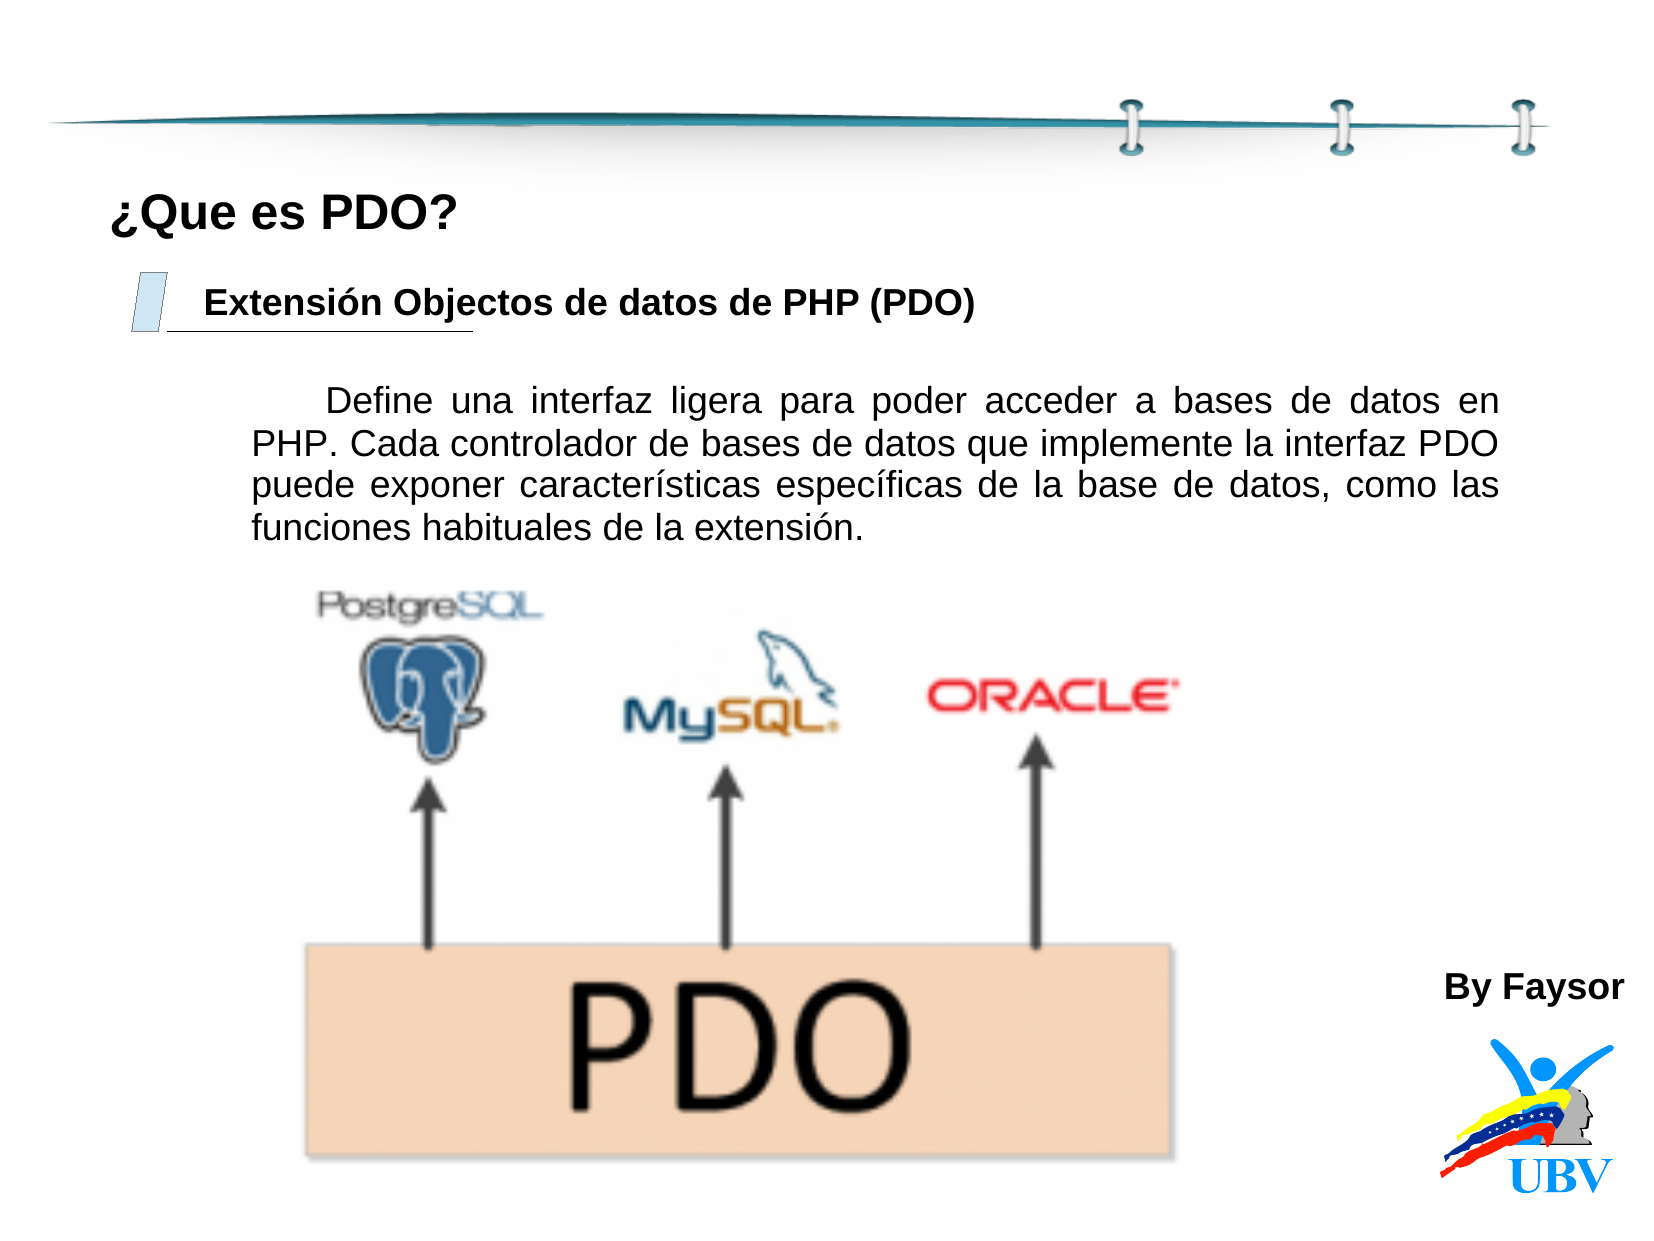

¿Que es PDO?
Extensión Objectos de datos de PHP (PDO)
	Define una interfaz ligera para poder acceder a bases de datos en PHP. Cada controlador de bases de datos que implemente la interfaz PDO puede exponer características específicas de la base de datos, como las funciones habituales de la extensión.
By Faysor